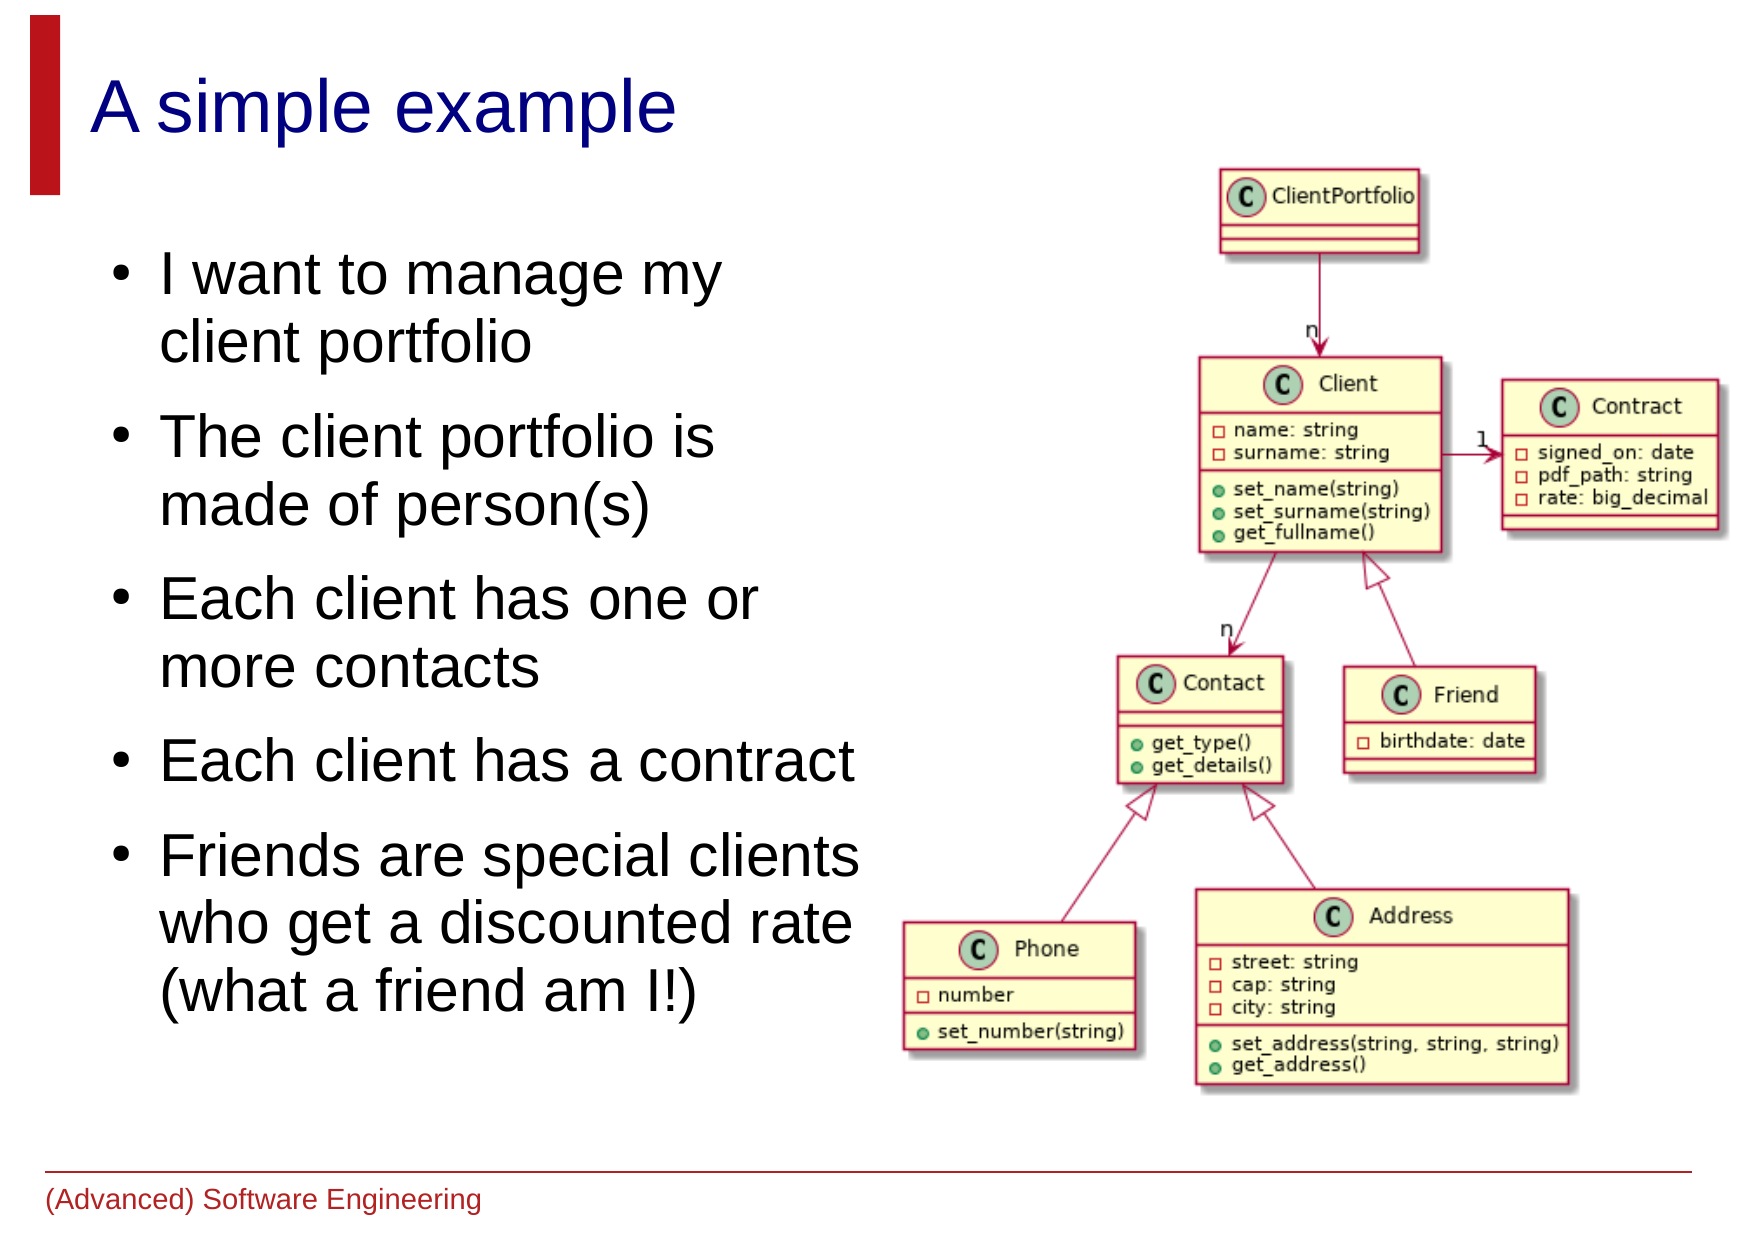

# A simple example
I want to manage my client portfolio
The client portfolio is made of person(s)
Each client has one or more contacts
Each client has a contract
Friends are special clients who get a discounted rate (what a friend am I!)
(Advanced) Software Engineering